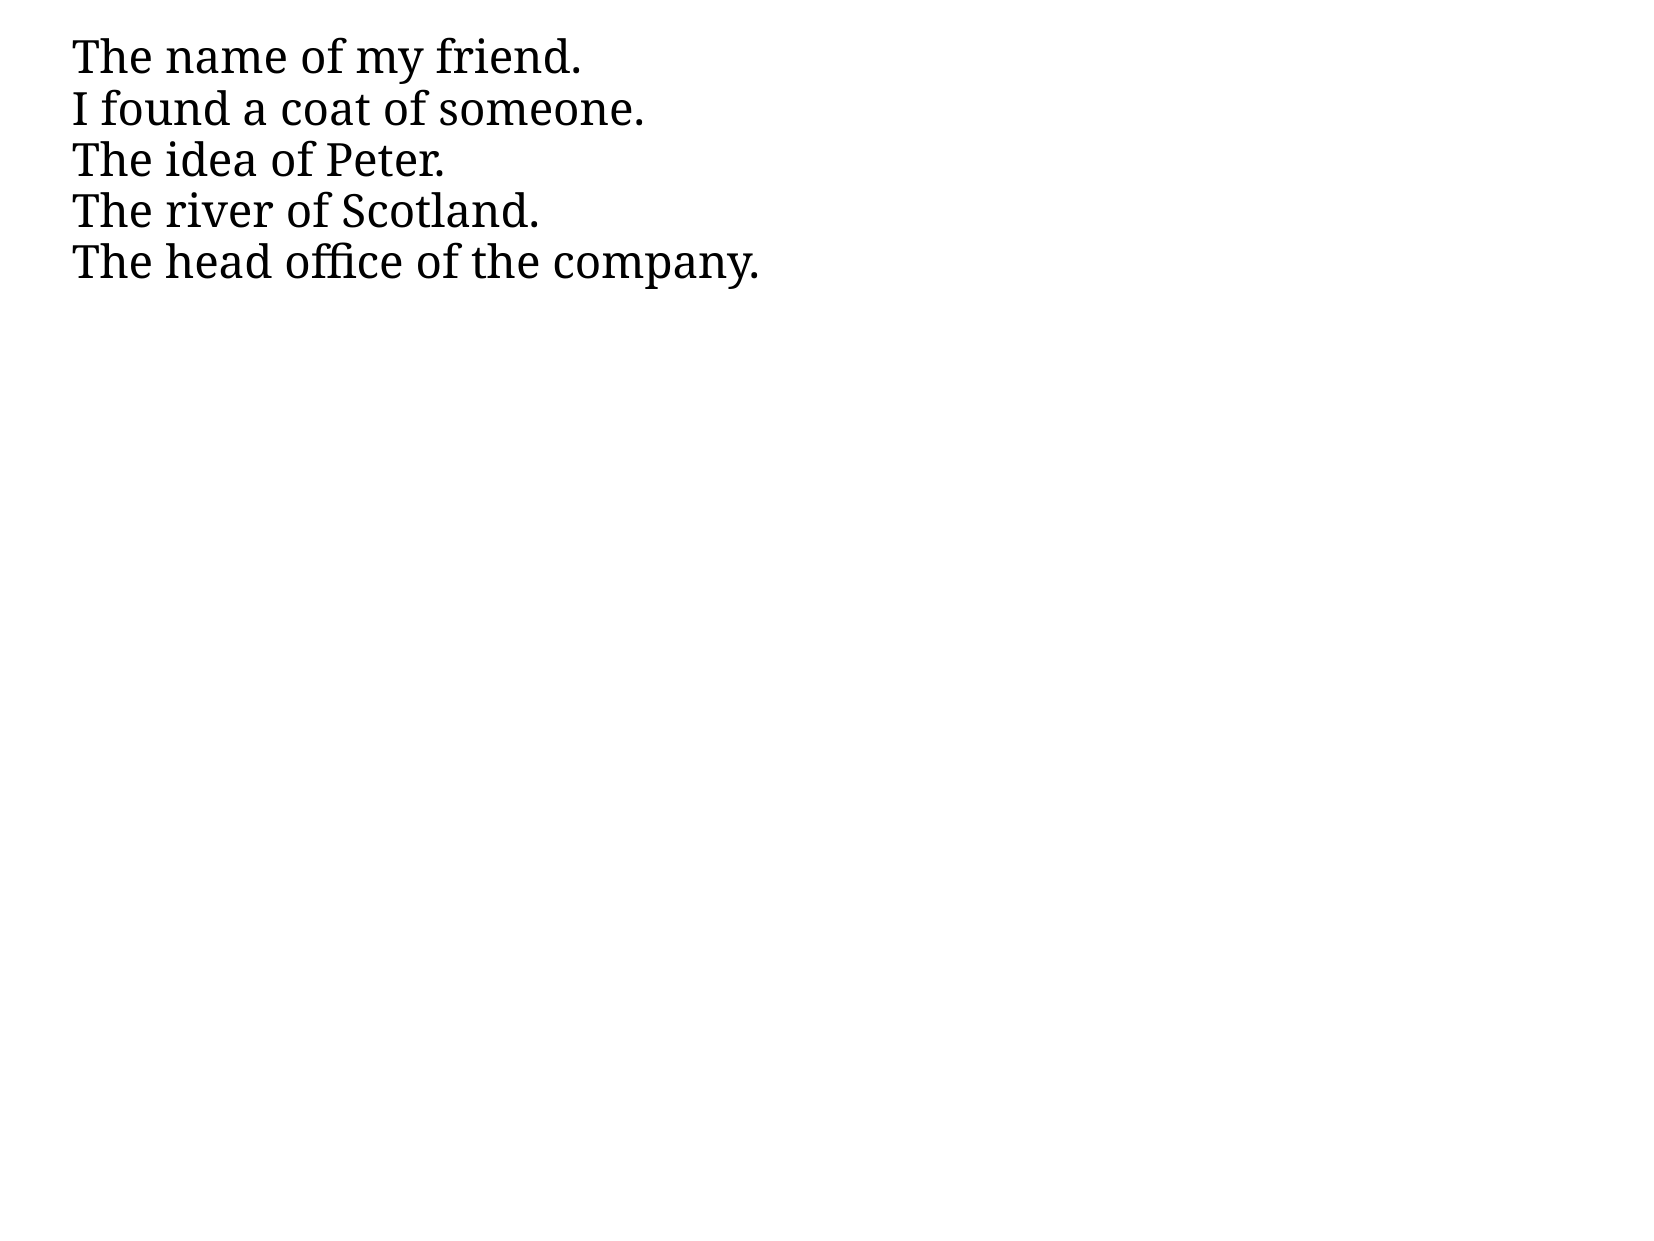

The name of my friend.
I found a coat of someone.
The idea of Peter.
The river of Scotland.
The head office of the company.